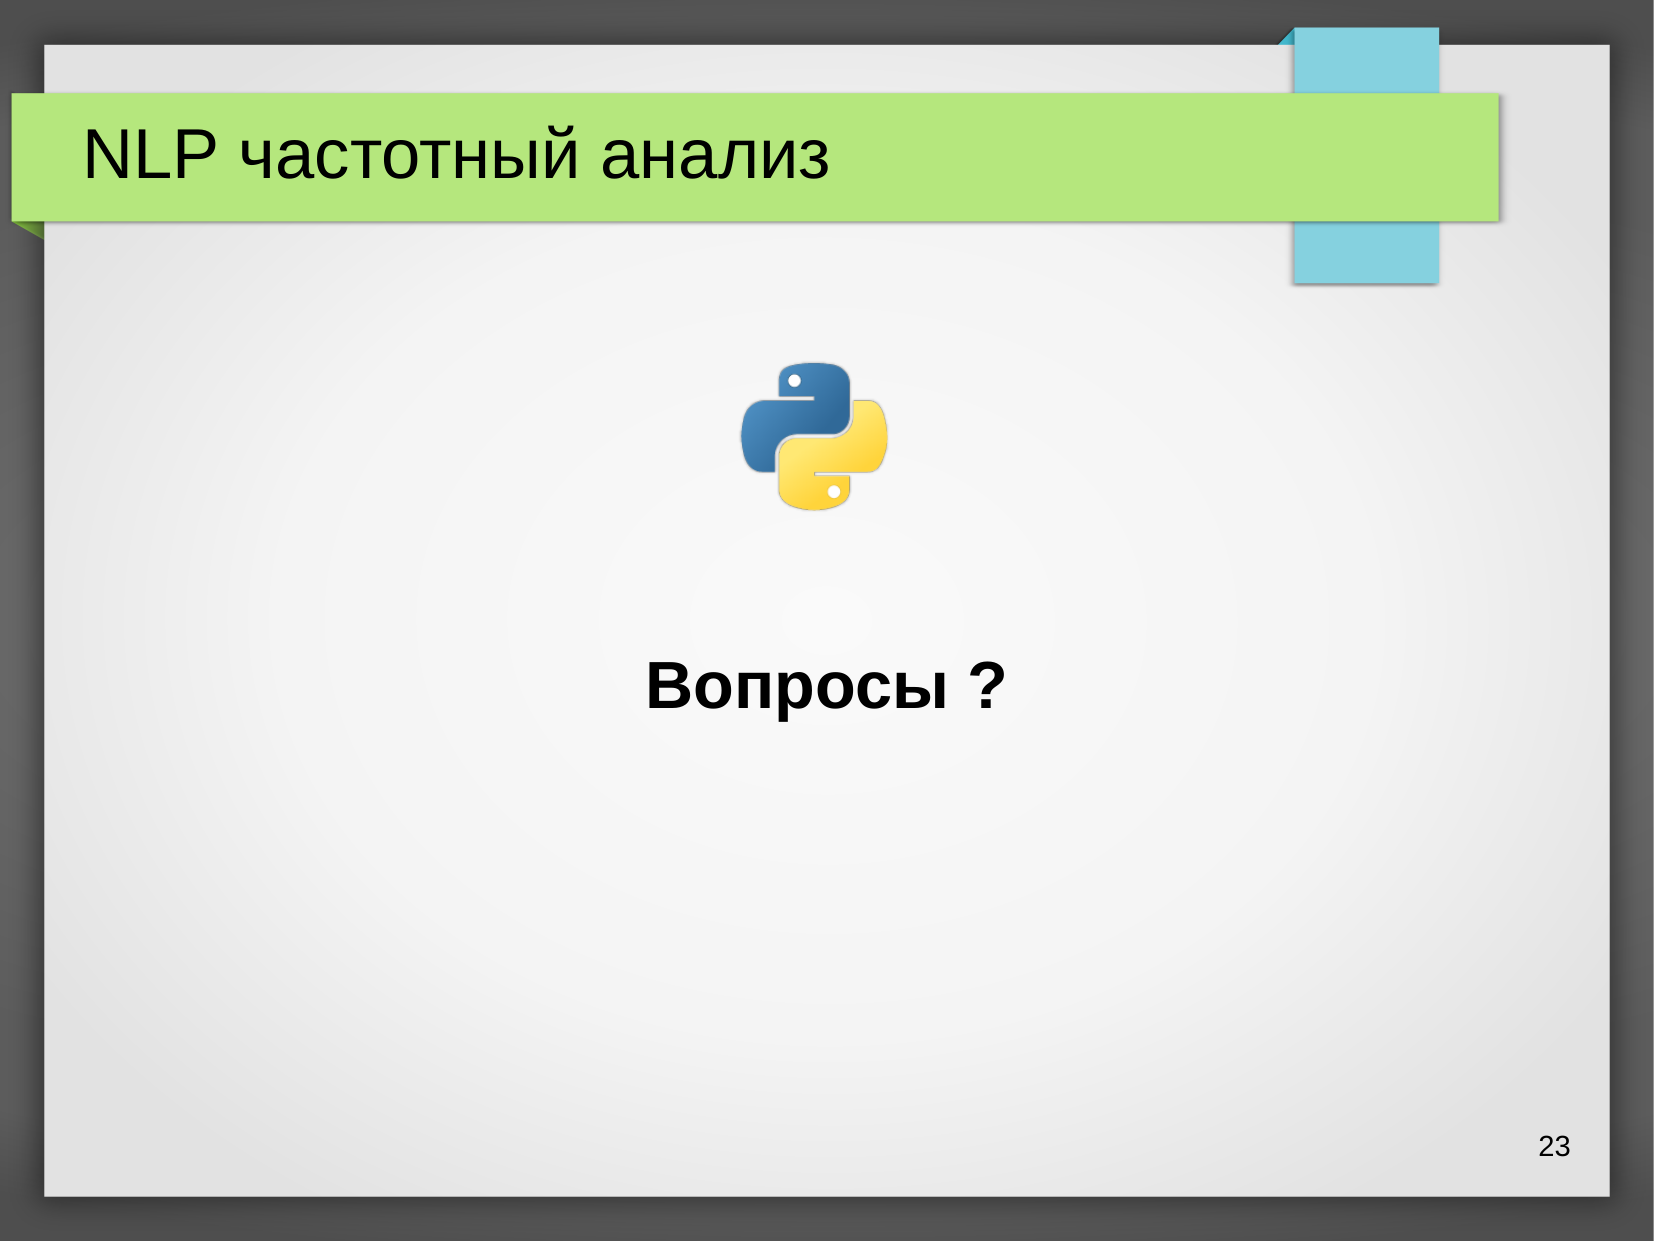

NLP частотный анализ
# Вопросы ?
23